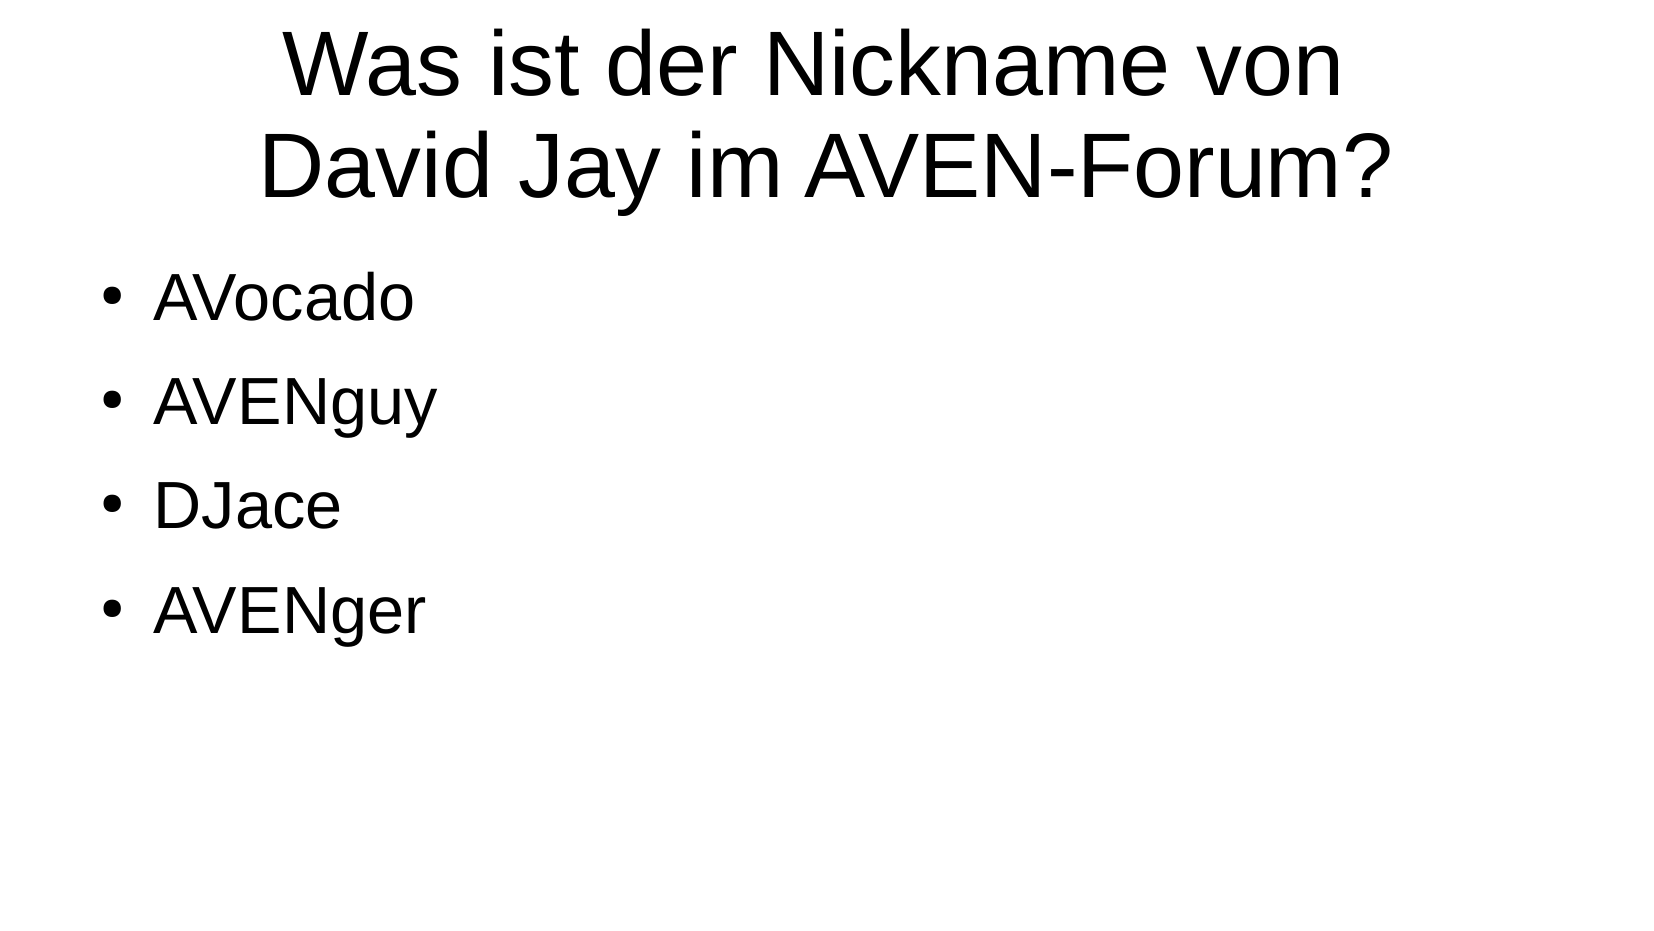

# Was ist der Nickname von David Jay im AVEN-Forum?
AVocado
AVENguy
DJace
AVENger